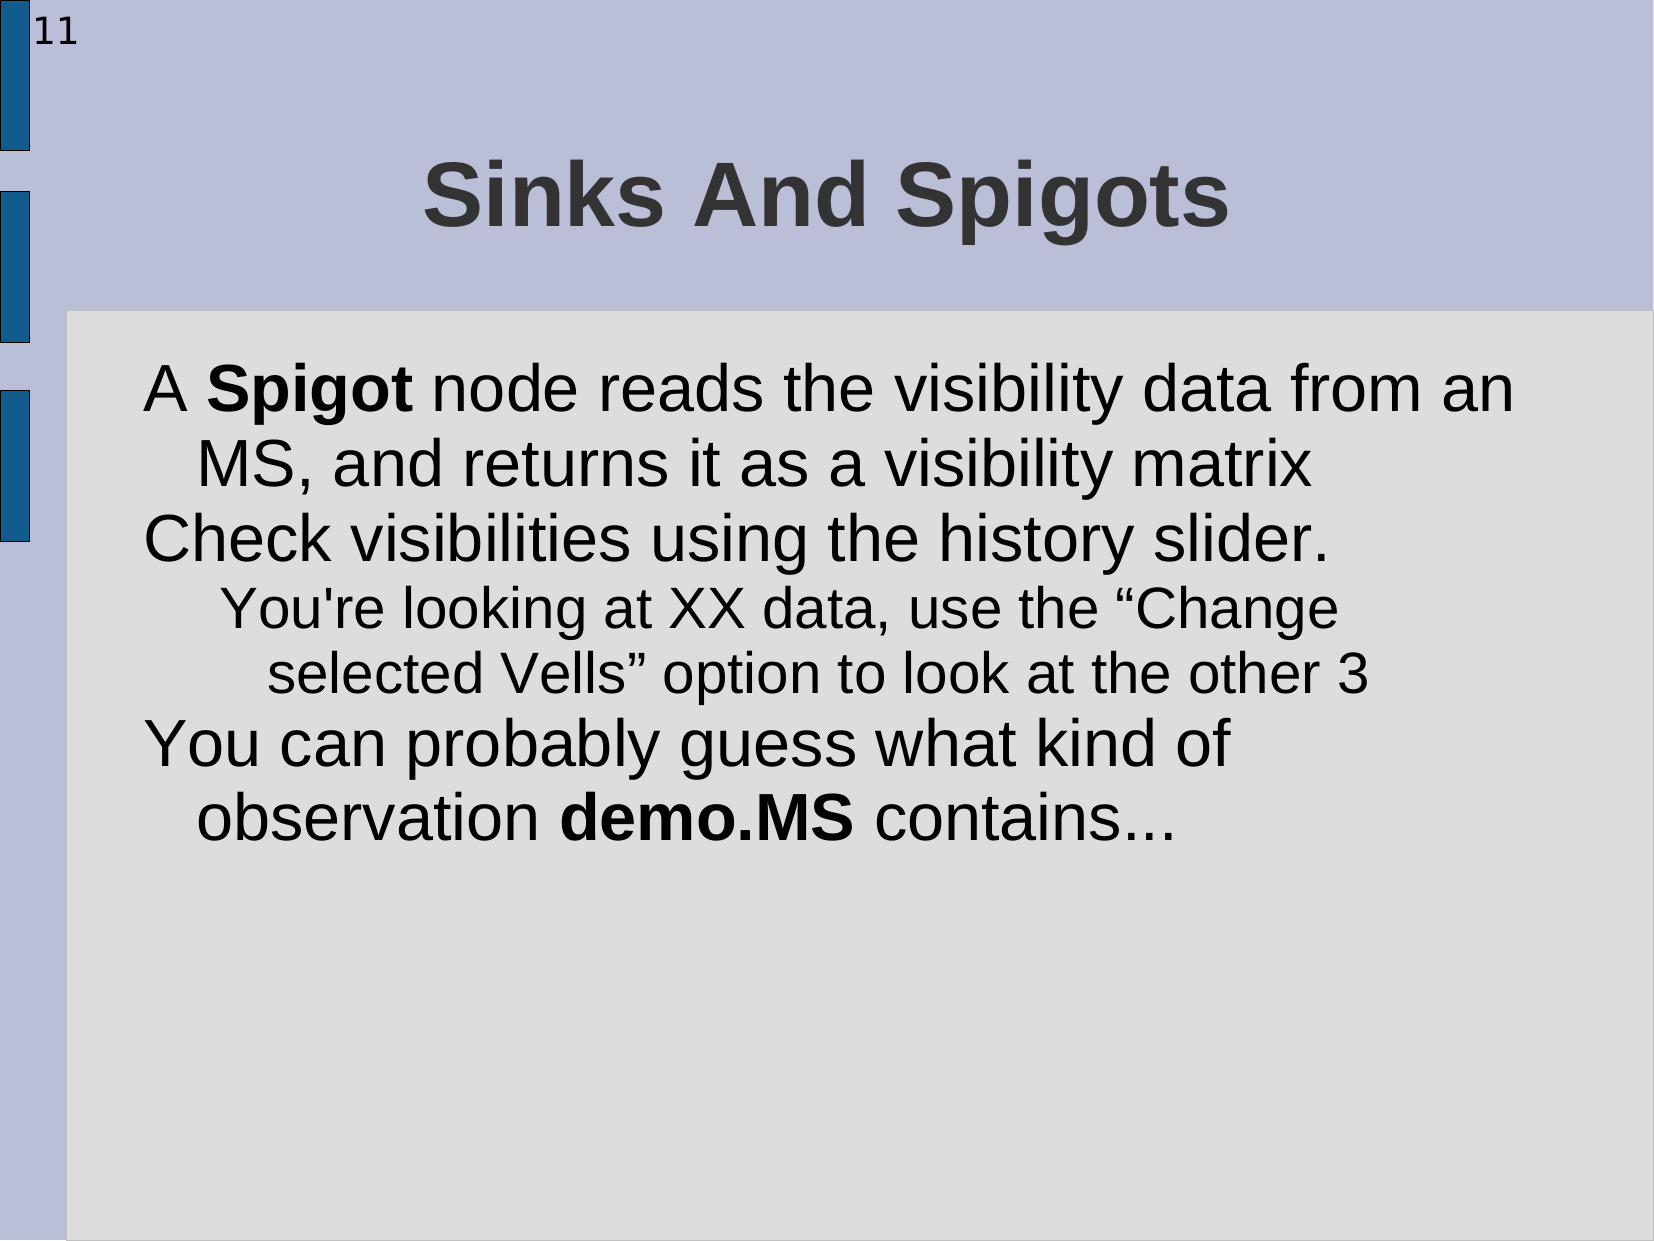

# Sinks And Spigots
A Spigot node reads the visibility data from an MS, and returns it as a visibility matrix
Check visibilities using the history slider.
You're looking at XX data, use the “Change selected Vells” option to look at the other 3
You can probably guess what kind of observation demo.MS contains...